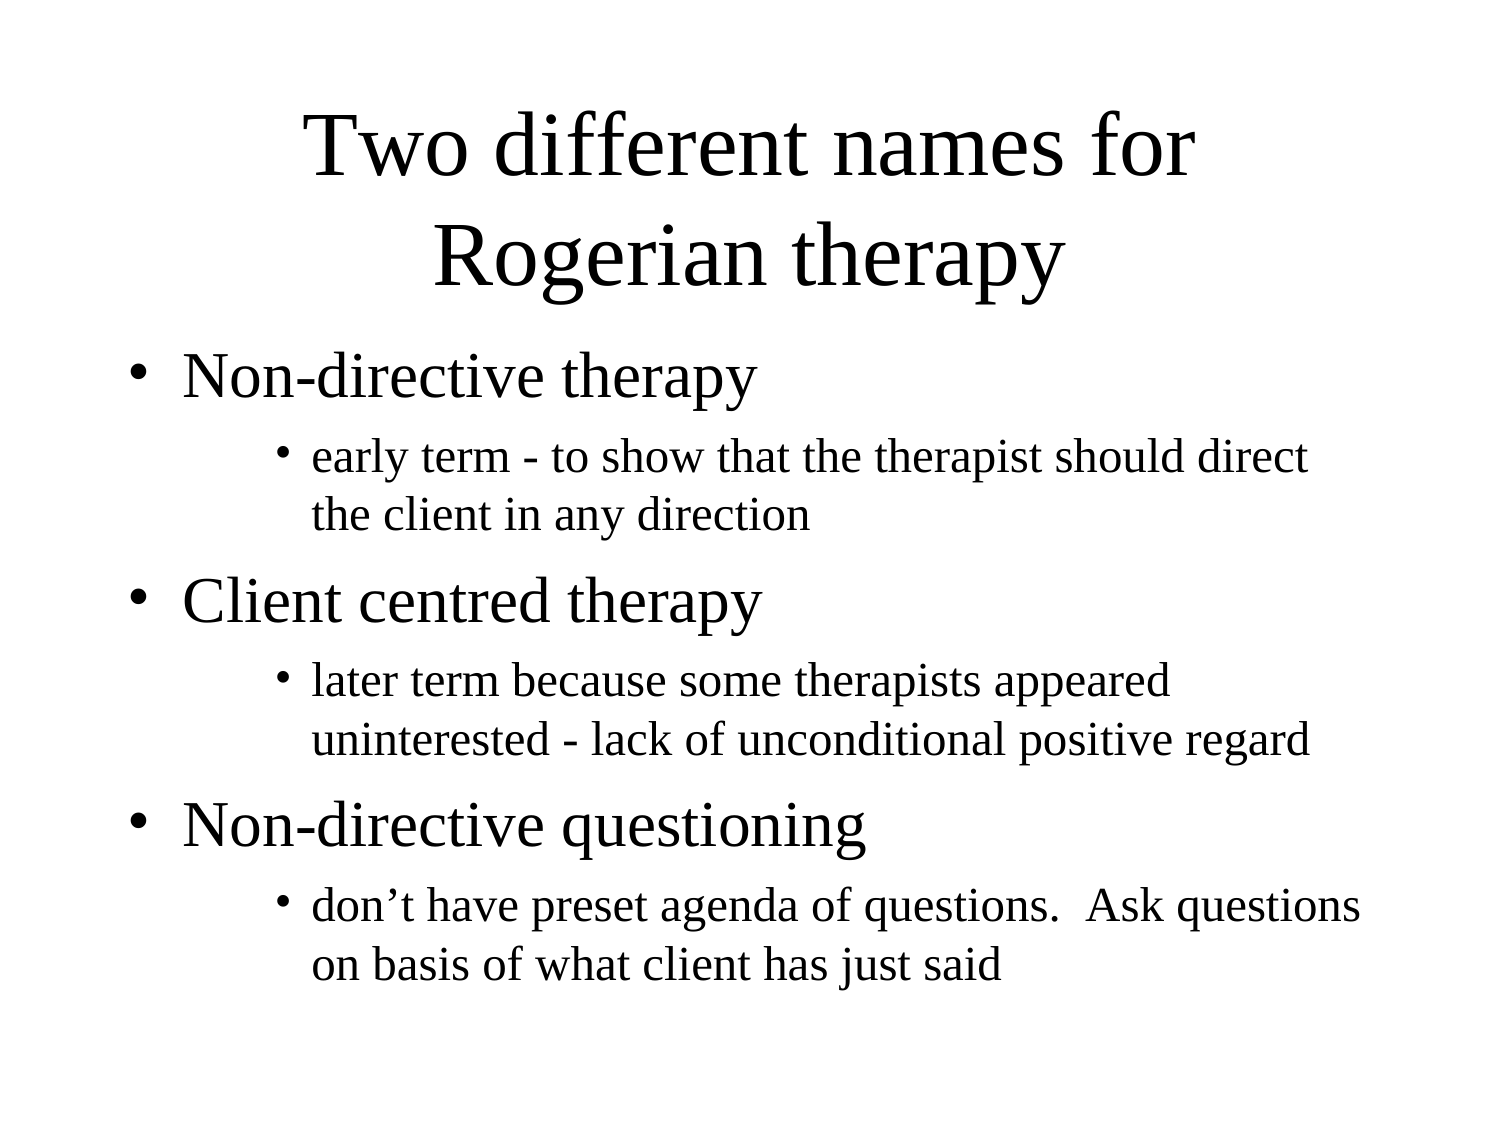

# Two different names for Rogerian therapy
Non-directive therapy
early term - to show that the therapist should direct the client in any direction
Client centred therapy
later term because some therapists appeared uninterested - lack of unconditional positive regard
Non-directive questioning
don’t have preset agenda of questions. Ask questions on basis of what client has just said